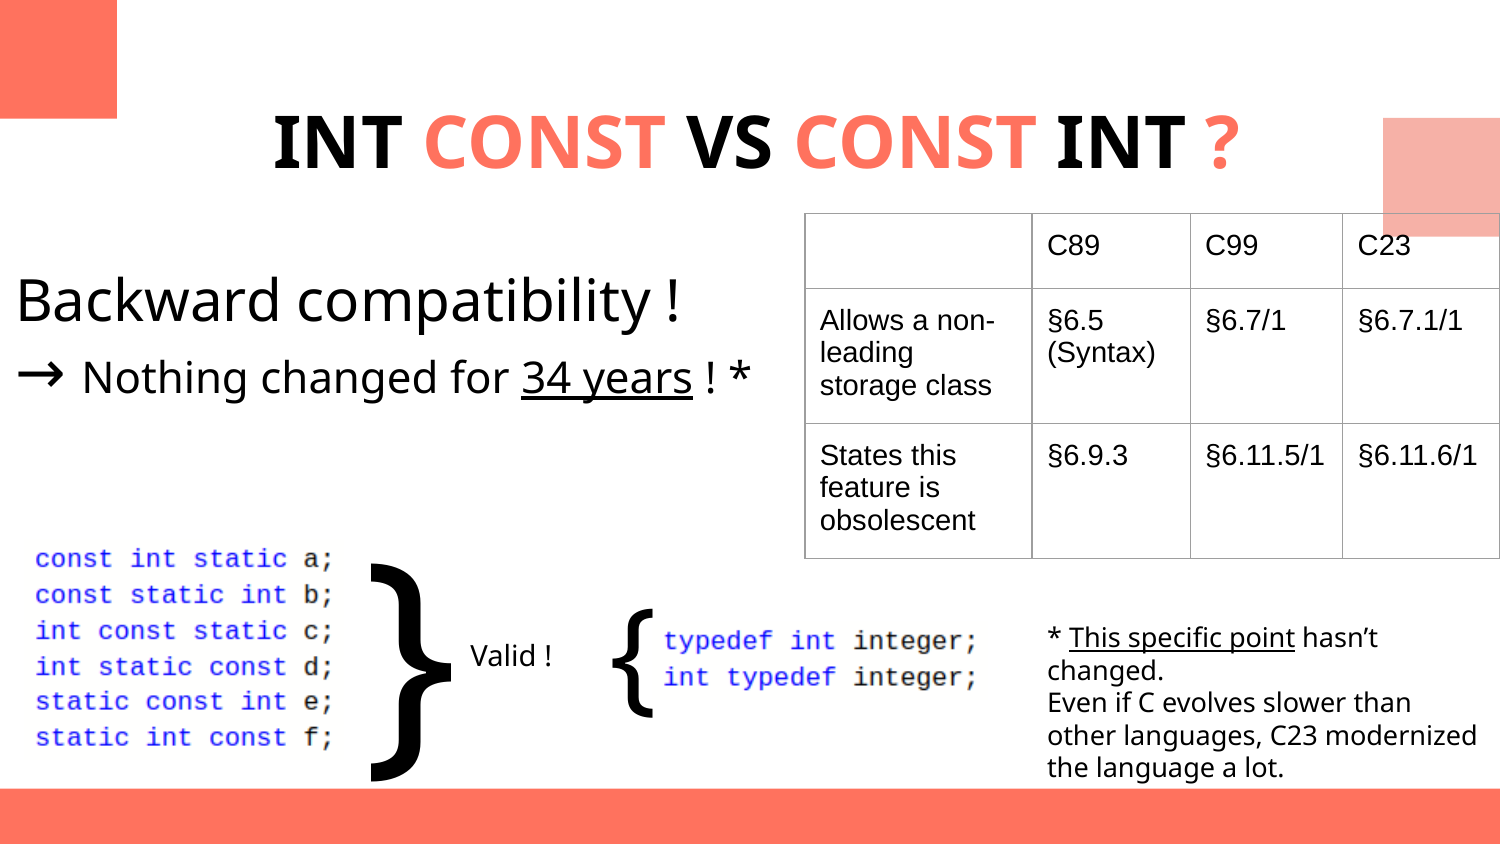

# INT CONST VS CONST INT ?
| | C89 | C99 | C23 |
| --- | --- | --- | --- |
| Allows a non-leading storage class | §6.5 (Syntax) | §6.7/1 | §6.7.1/1 |
| States this feature is obsolescent | §6.9.3 | §6.11.5/1 | §6.11.6/1 |
Backward compatibility !
→ Nothing changed for 34 years ! *
}
{
* This specific point hasn’t changed.
Even if C evolves slower than other languages, C23 modernized the language a lot.
Valid !